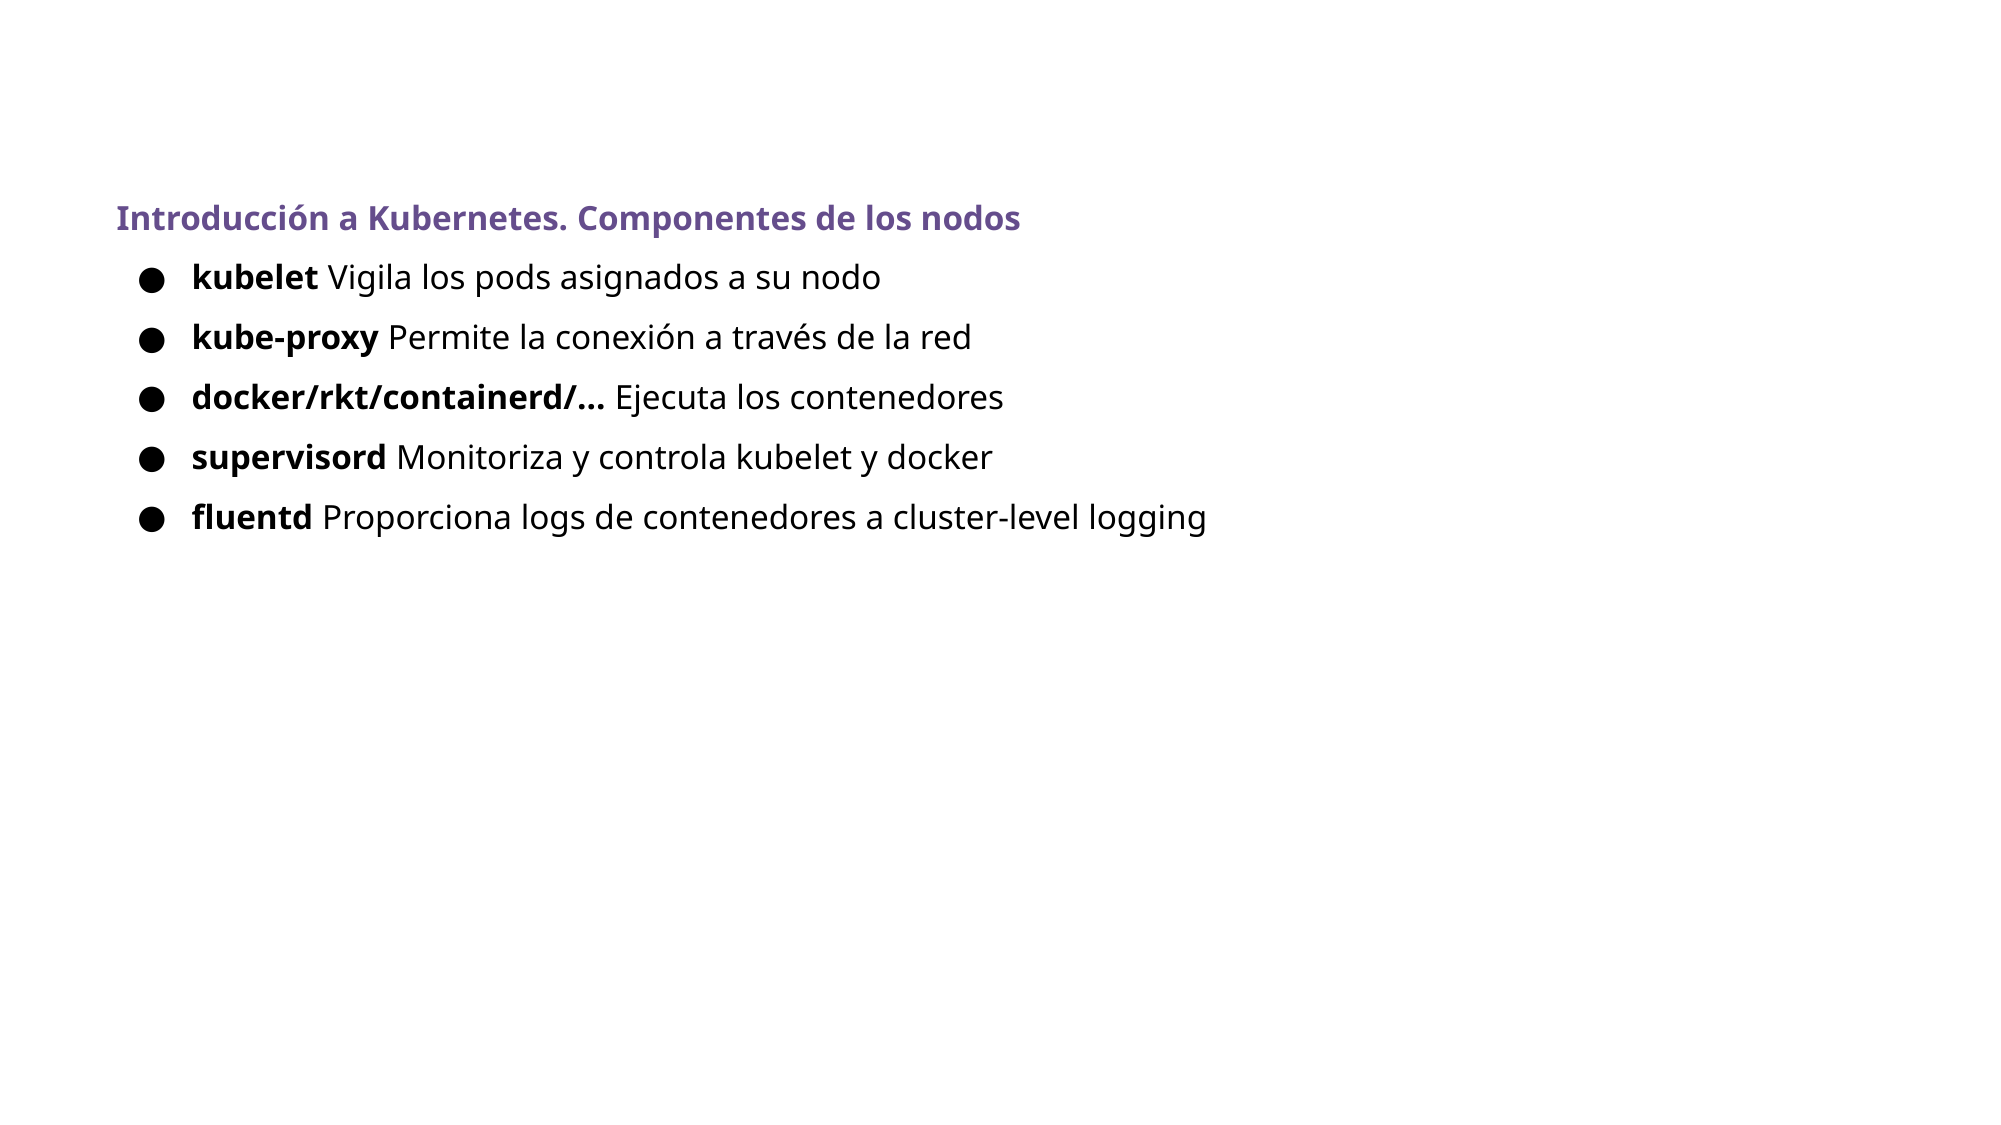

Introducción a Kubernetes. Componentes de los nodos
kubelet Vigila los pods asignados a su nodo
kube-proxy Permite la conexión a través de la red
docker/rkt/containerd/... Ejecuta los contenedores
supervisord Monitoriza y controla kubelet y docker
fluentd Proporciona logs de contenedores a cluster-level logging